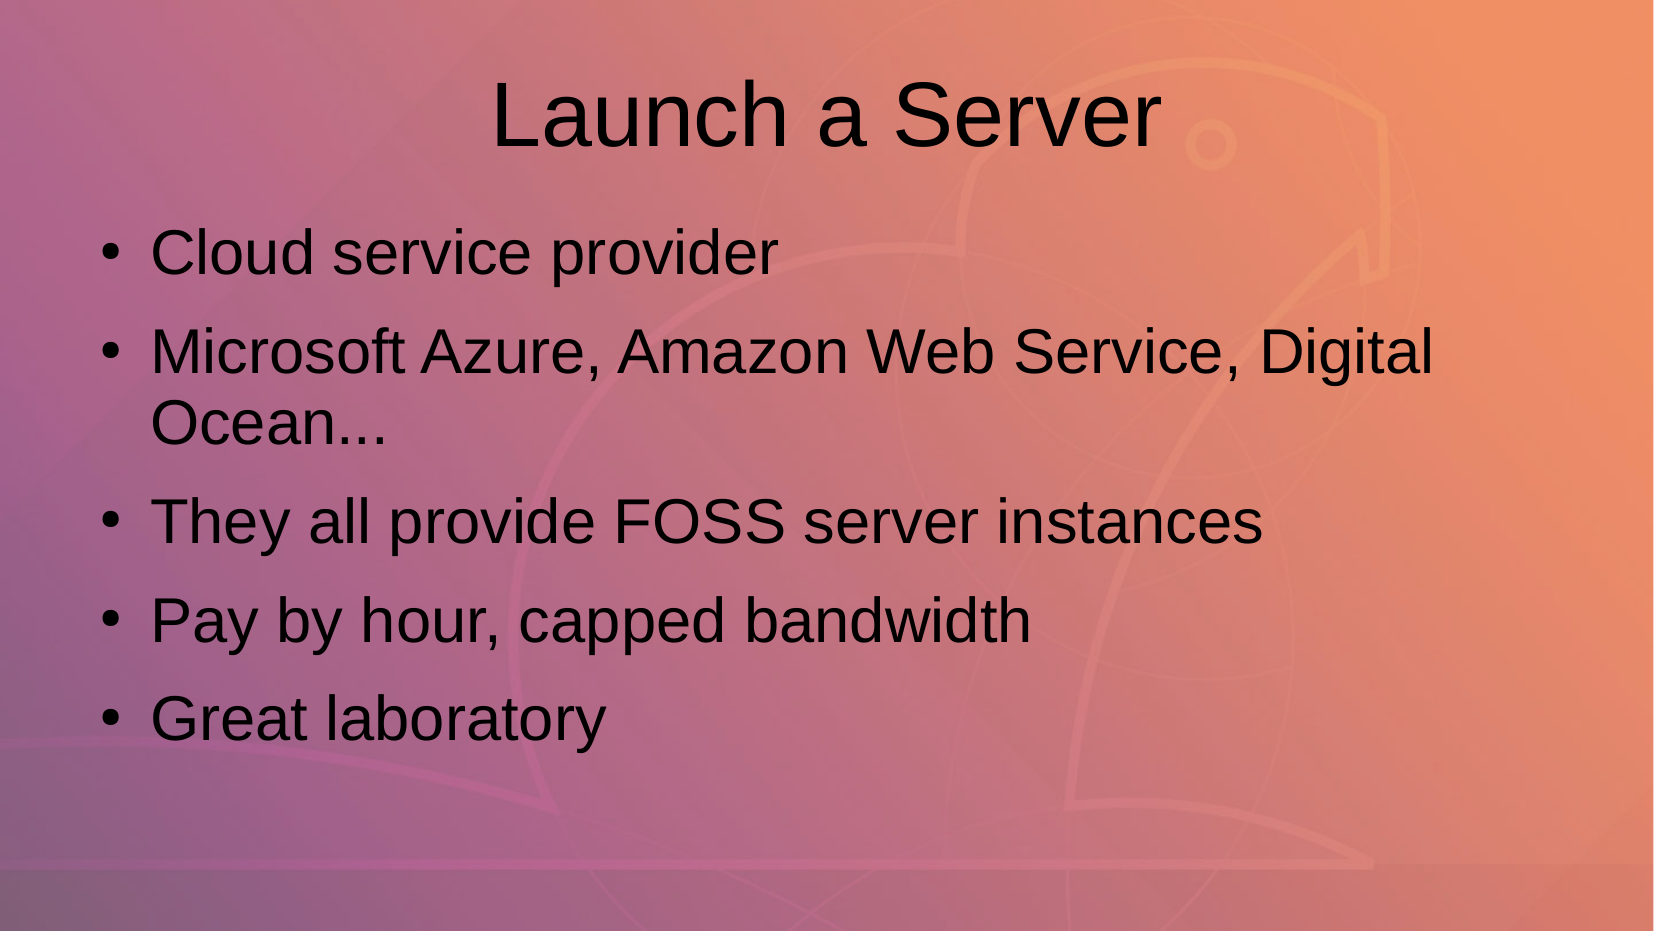

# Launch a Server
Cloud service provider
Microsoft Azure, Amazon Web Service, Digital Ocean...
They all provide FOSS server instances
Pay by hour, capped bandwidth
Great laboratory